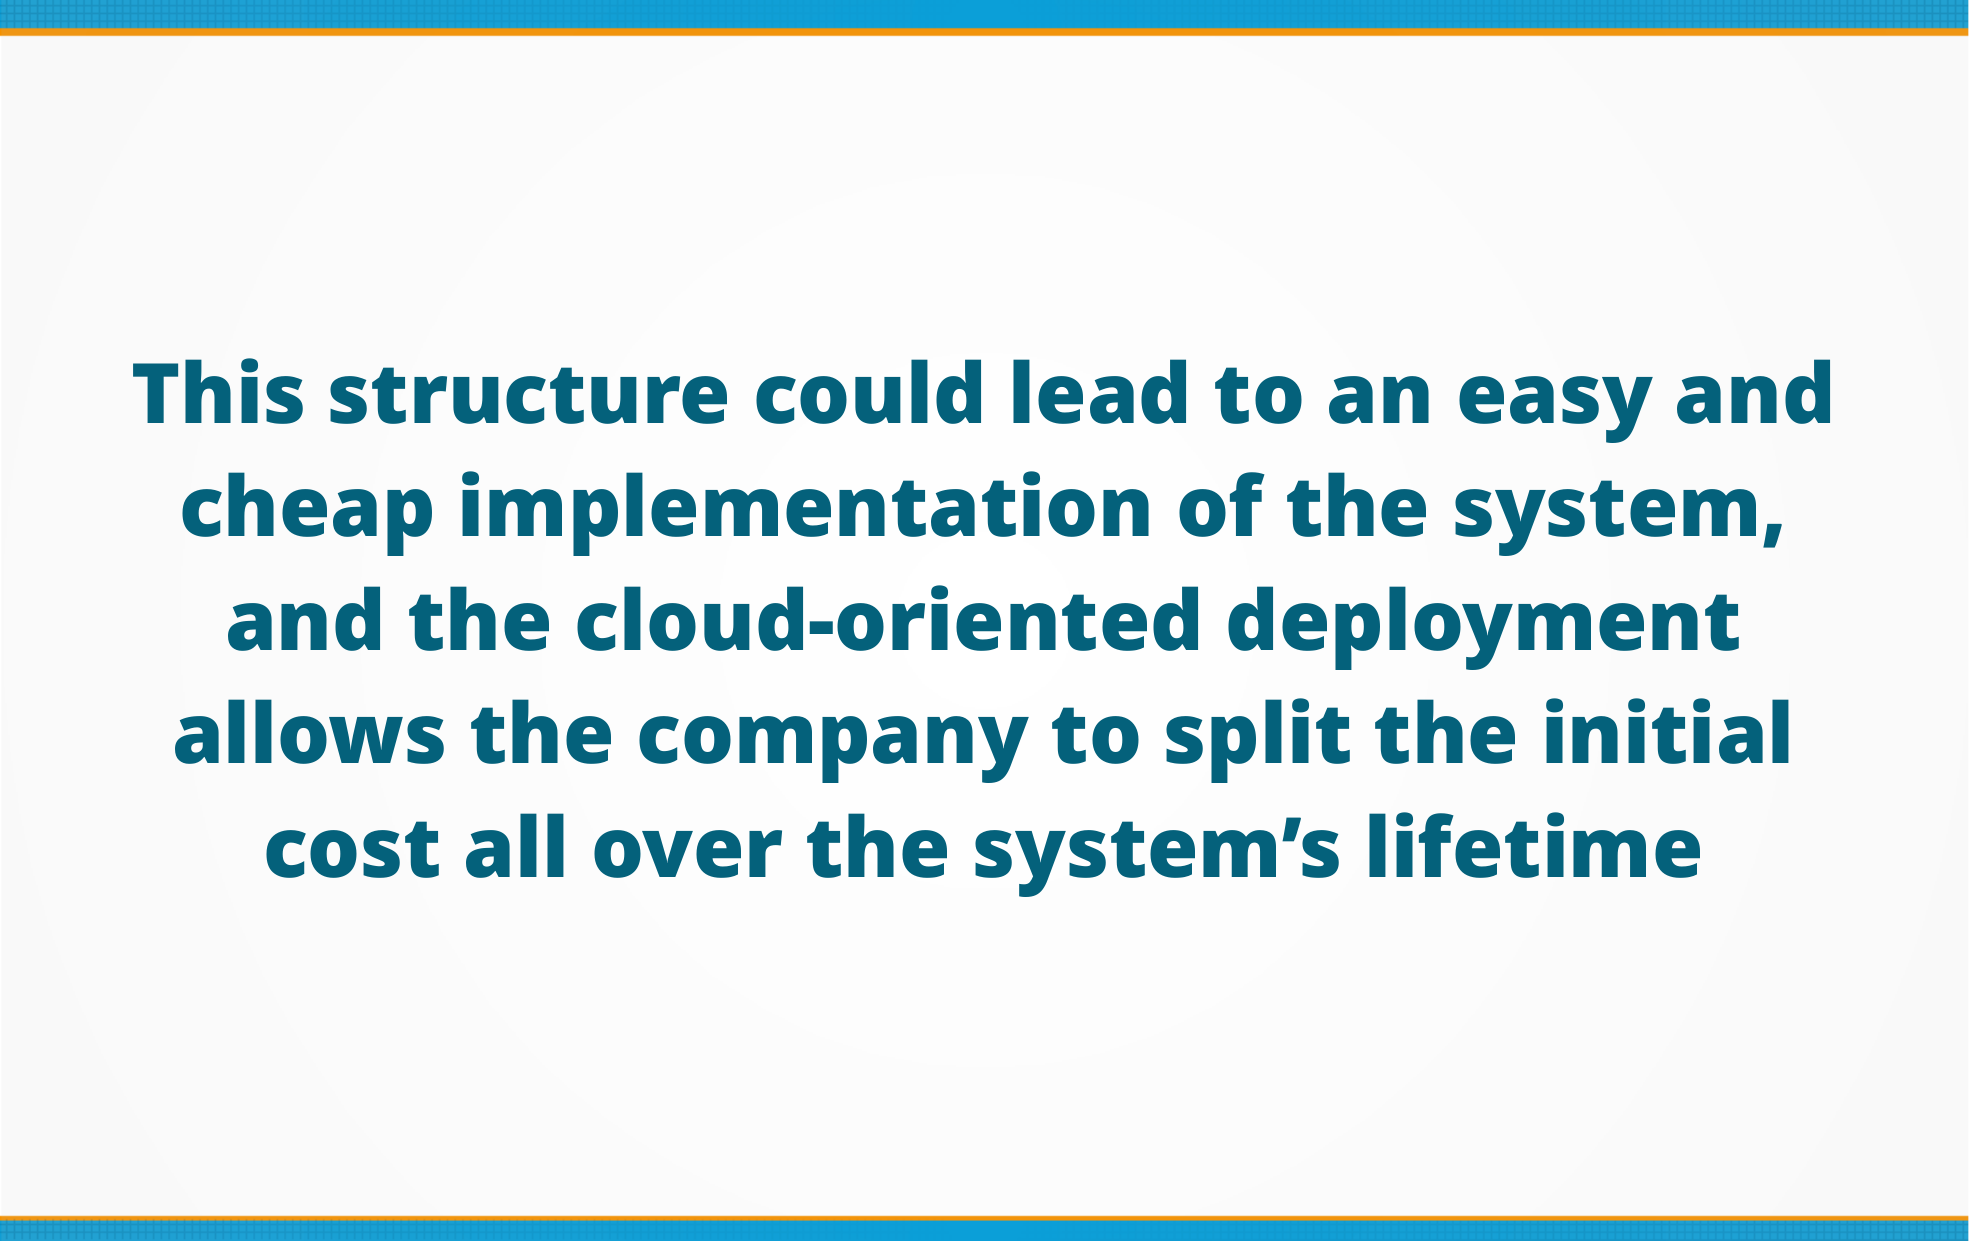

# This structure could lead to an easy and cheap implementation of the system, and the cloud-oriented deployment allows the company to split the initial cost all over the system’s lifetime